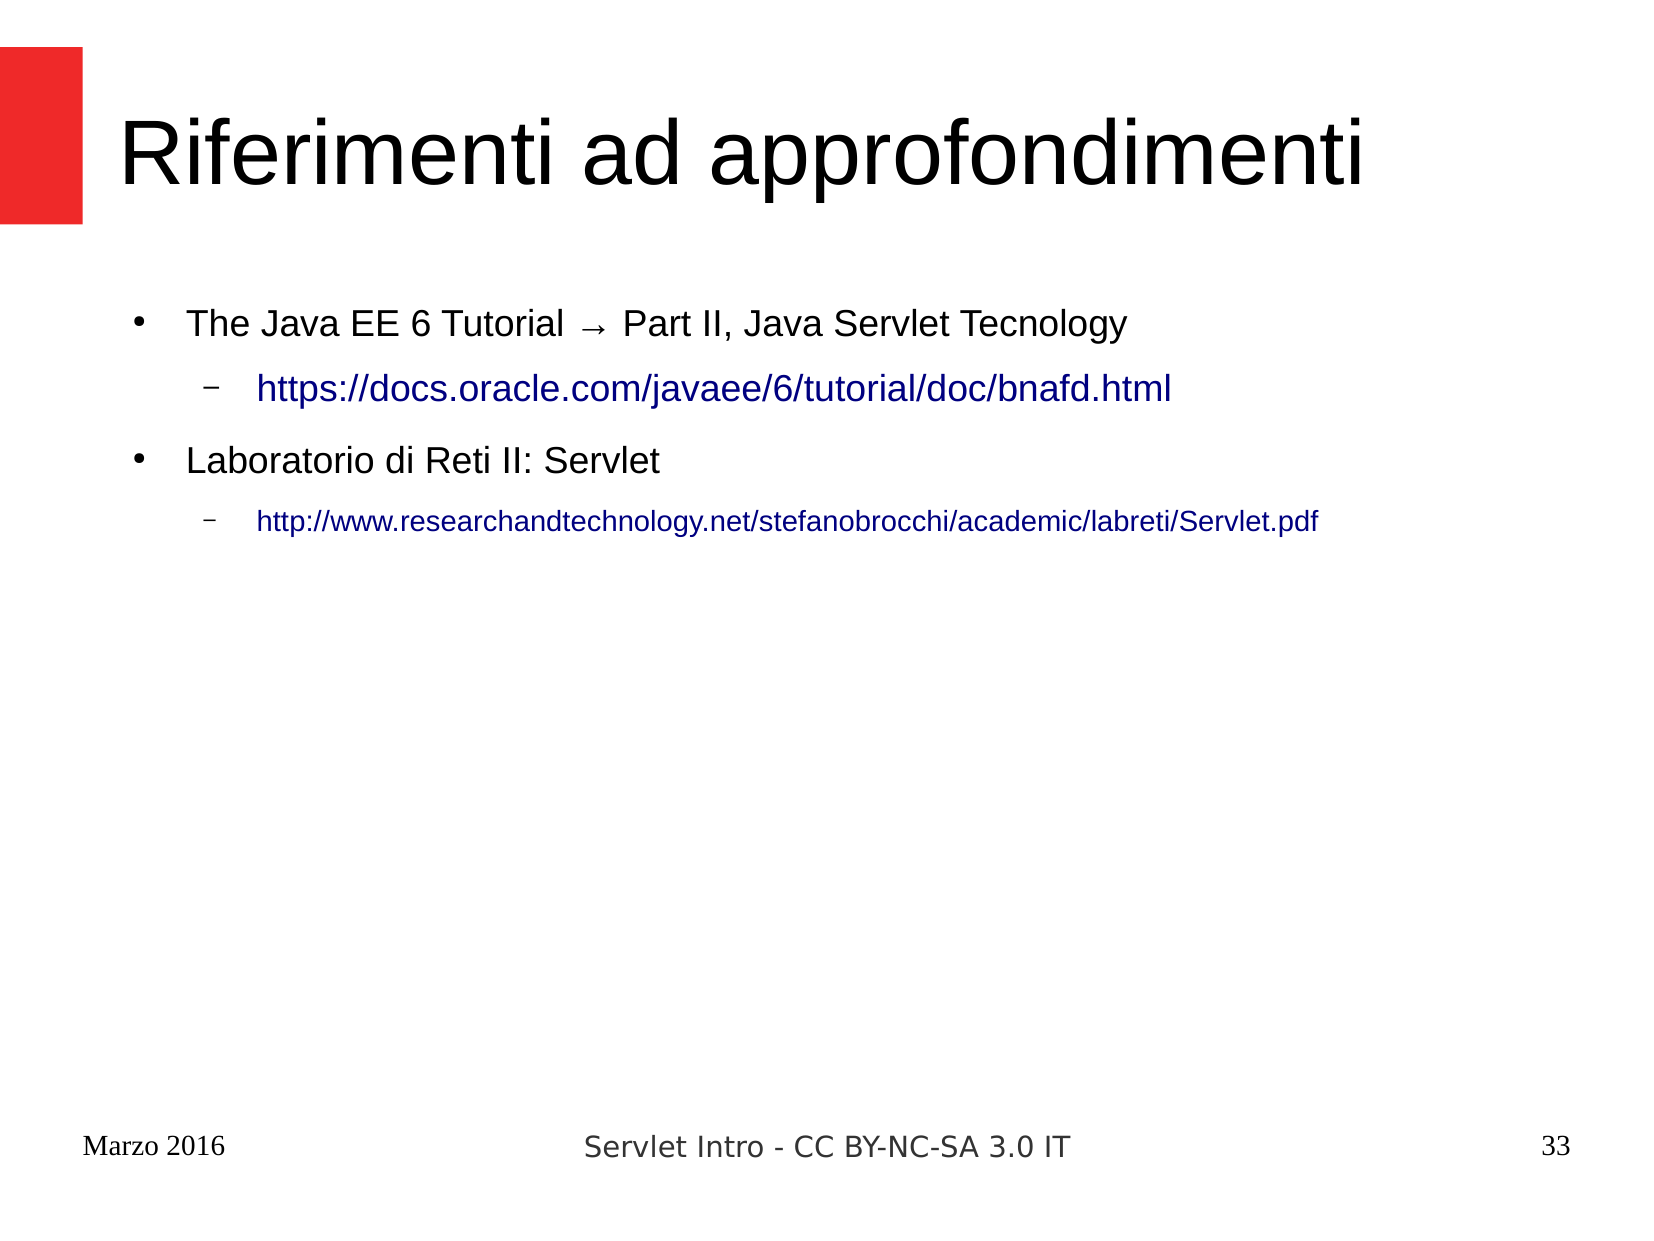

# Riferimenti ad approfondimenti
The Java EE 6 Tutorial → Part II, Java Servlet Tecnology
https://docs.oracle.com/javaee/6/tutorial/doc/bnafd.html
Laboratorio di Reti II: Servlet
http://www.researchandtechnology.net/stefanobrocchi/academic/labreti/Servlet.pdf
Your Date Here
Your Footer Here
33